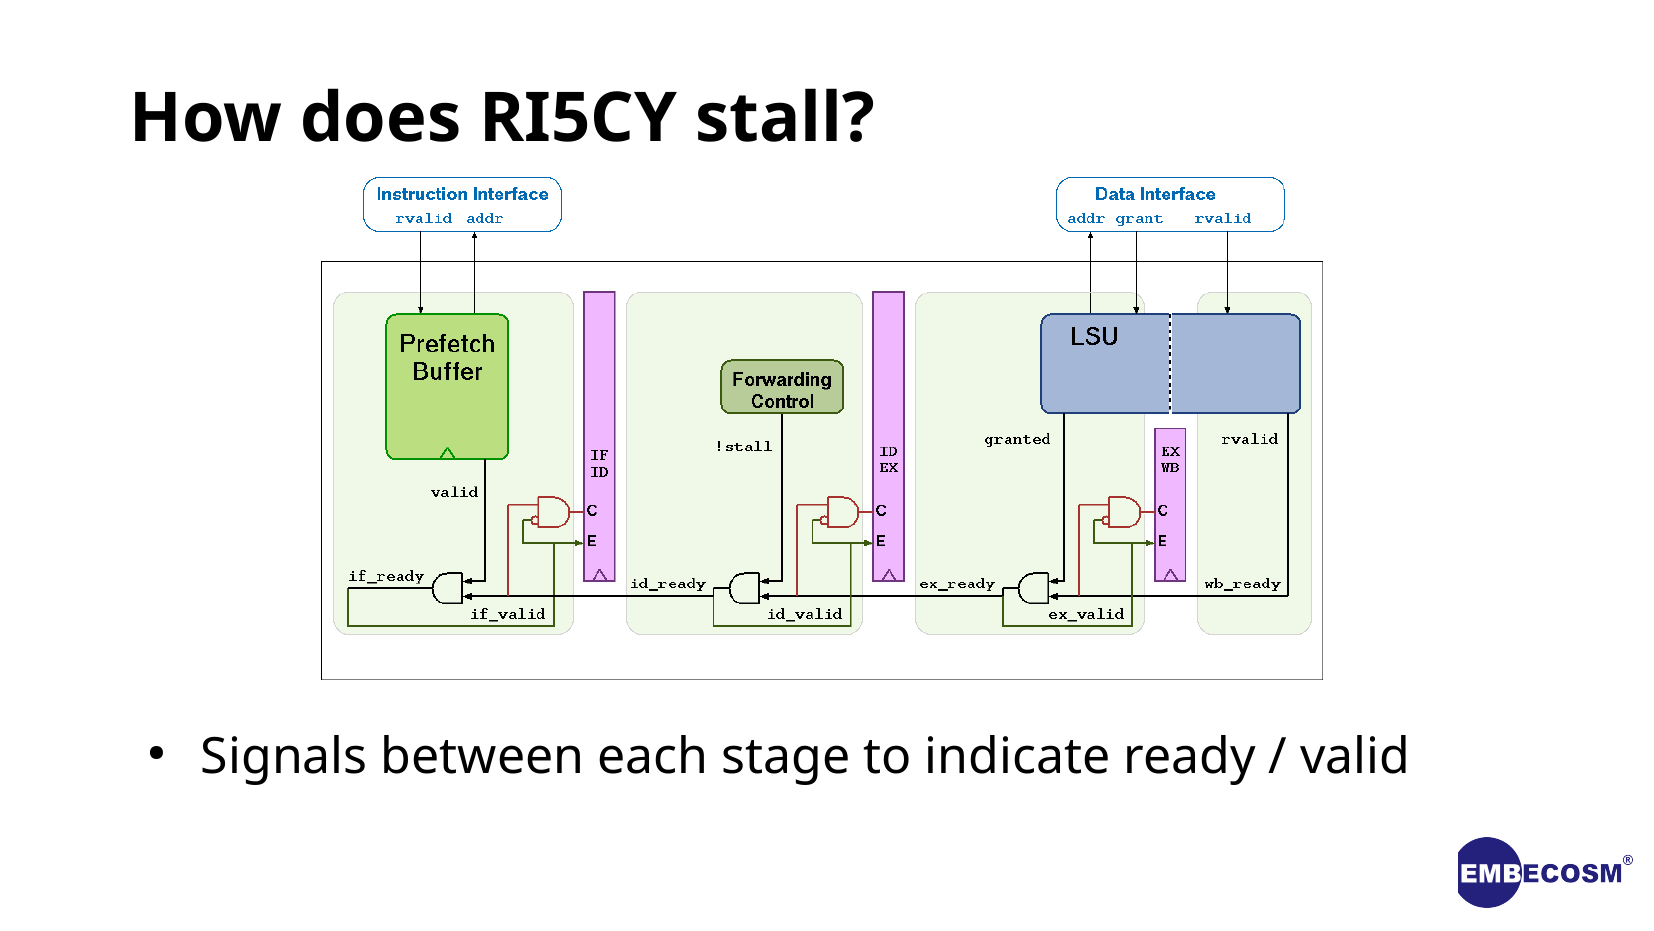

# How does RI5CY stall?
Signals between each stage to indicate ready / valid